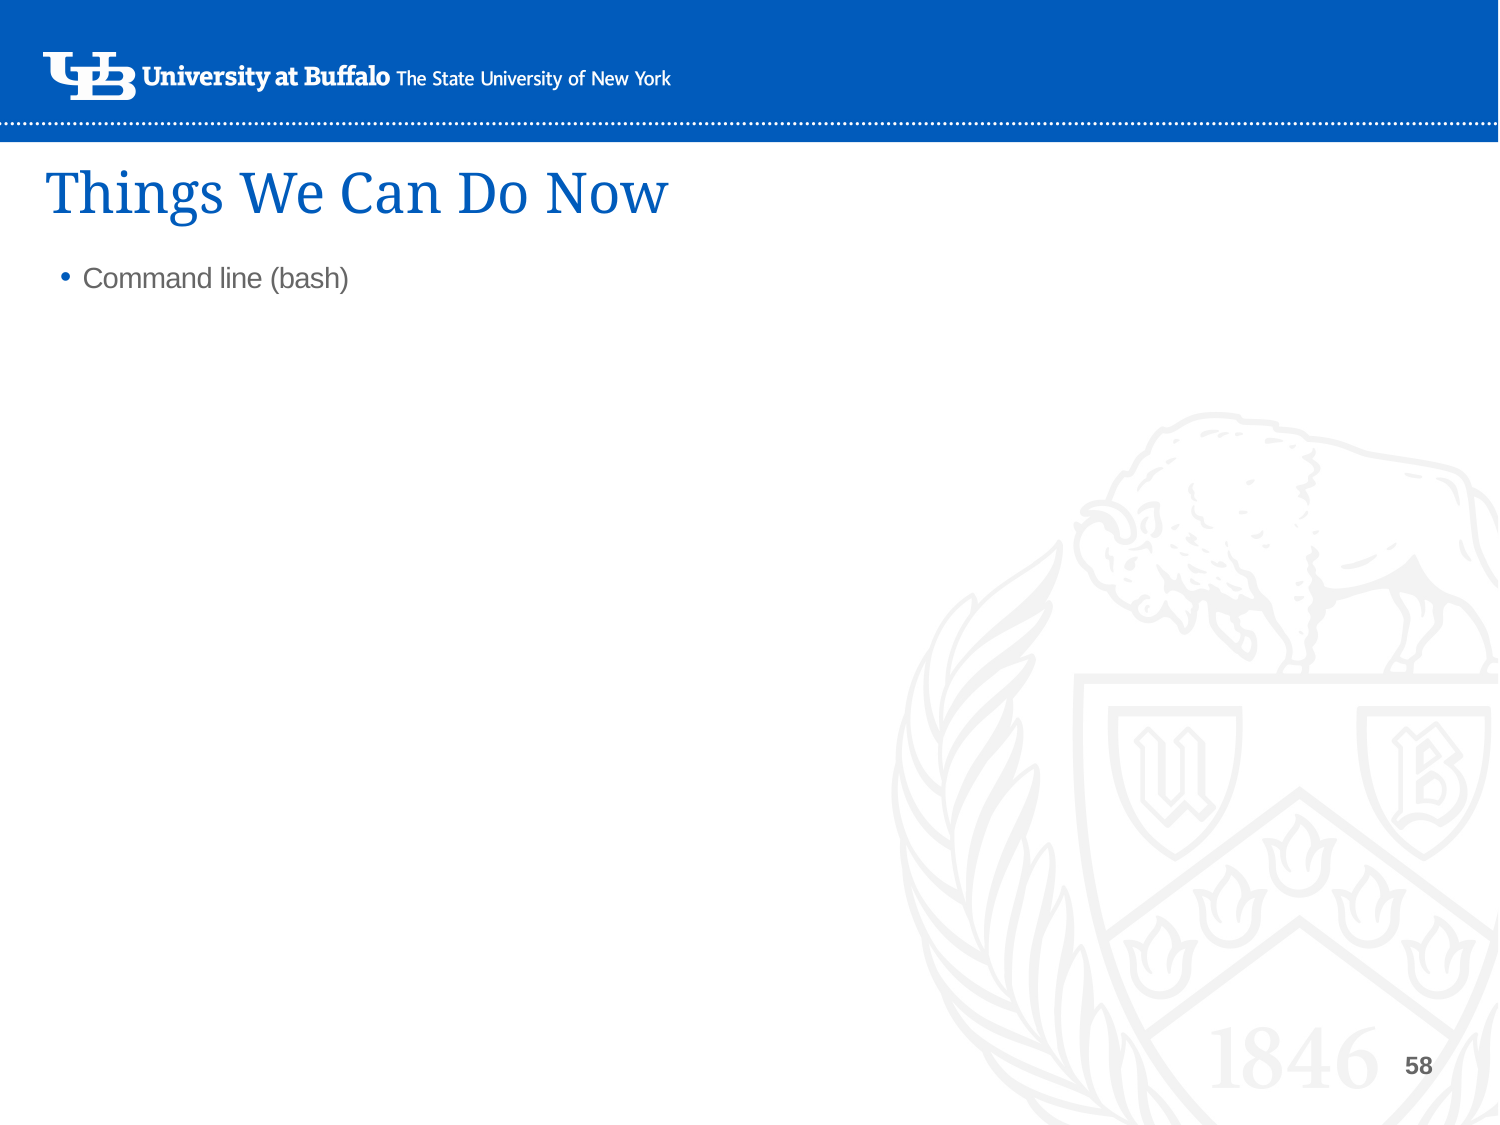

#
Things We Can Do Now
Command line (bash)